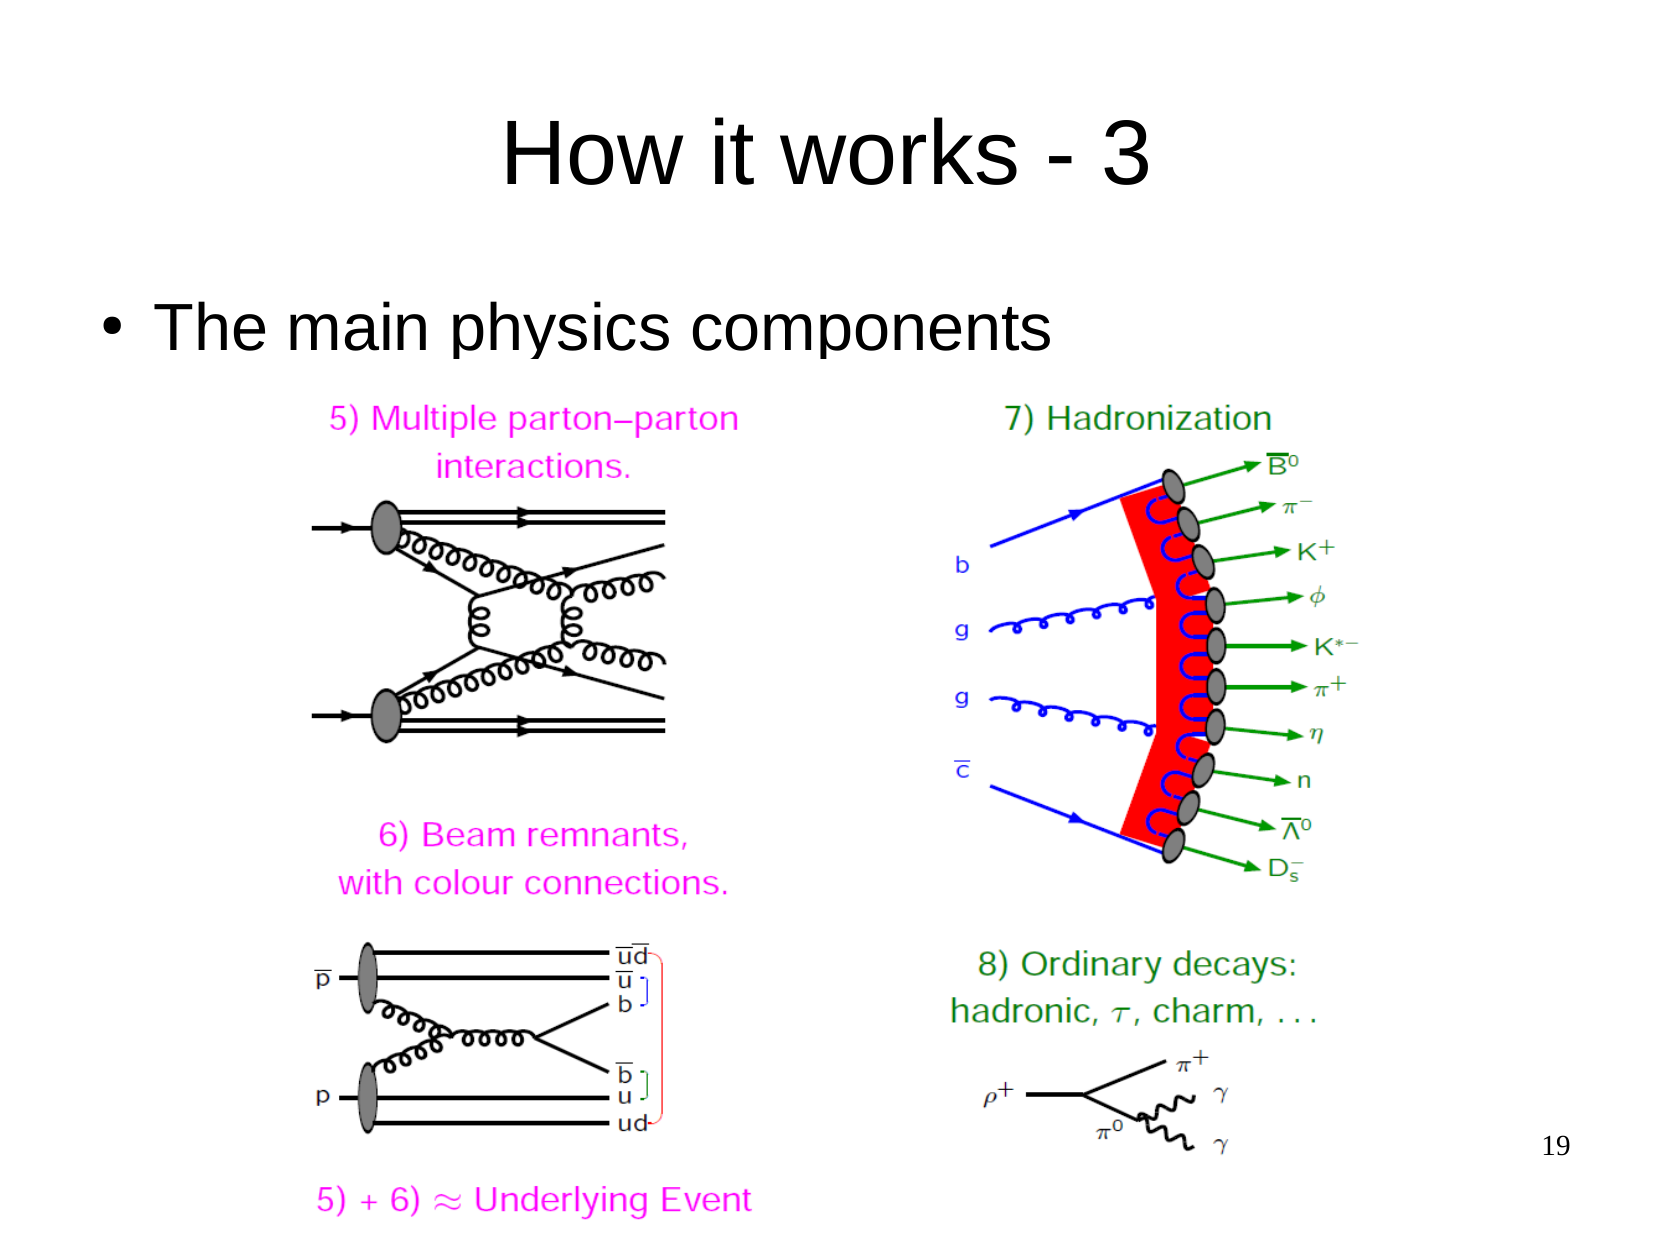

# How it works - 3
The main physics components
Data Science Summer School 2017
19